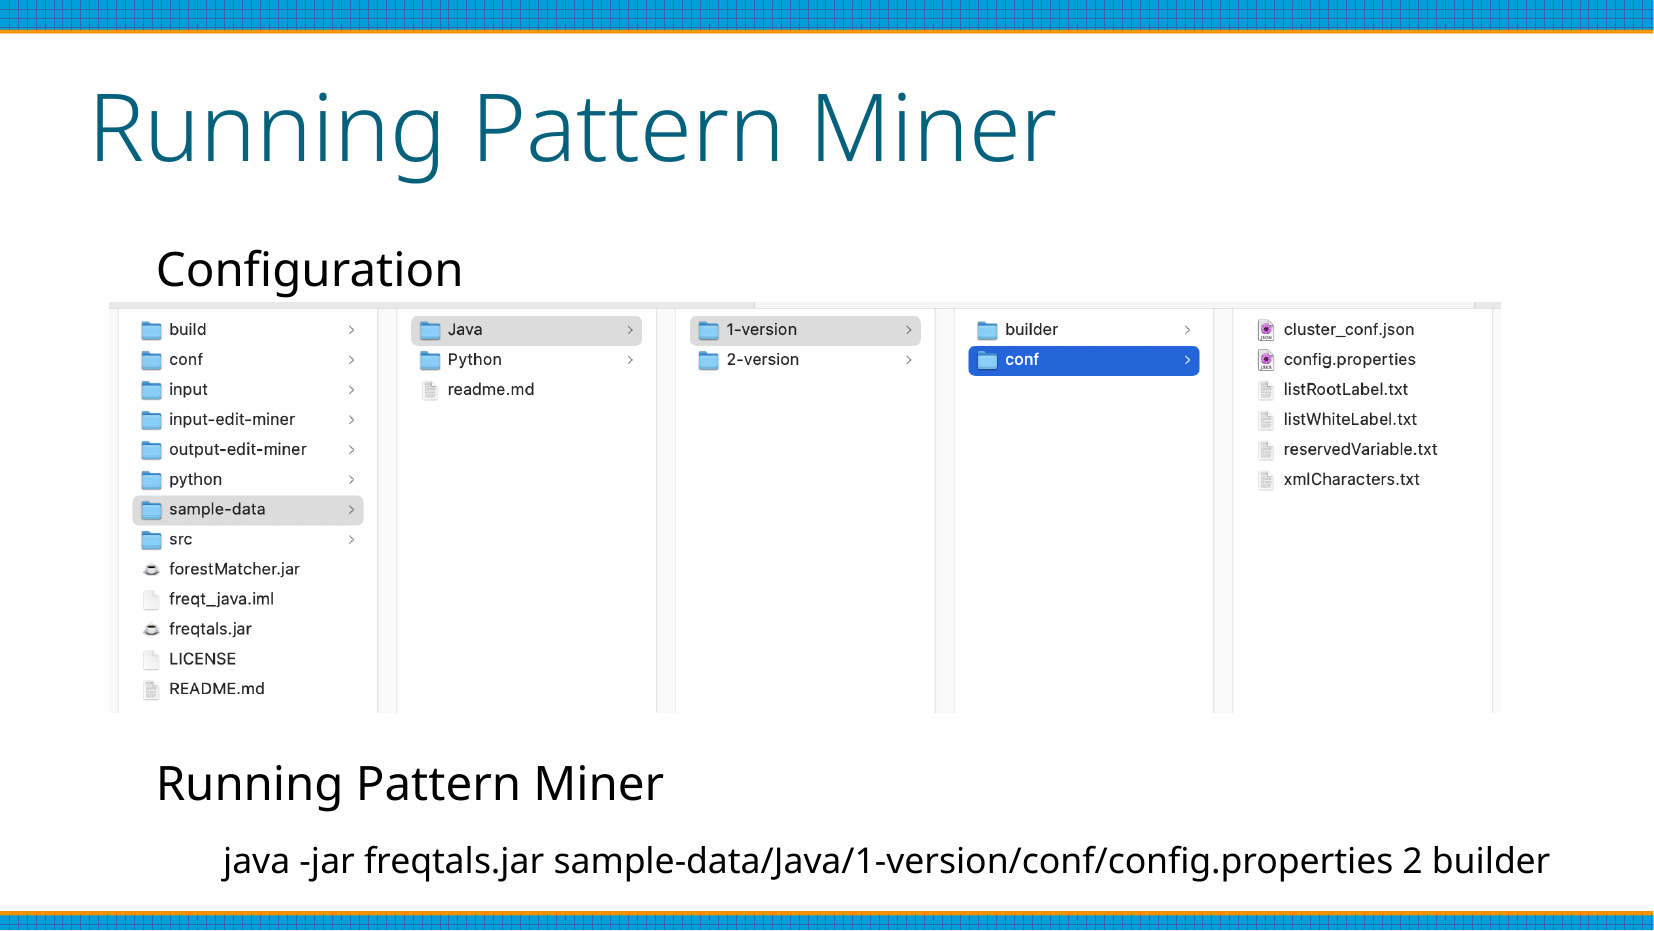

# Running Pattern Miner
Configuration
Running Pattern Miner
java -jar freqtals.jar sample-data/Java/1-version/conf/config.properties 2 builder